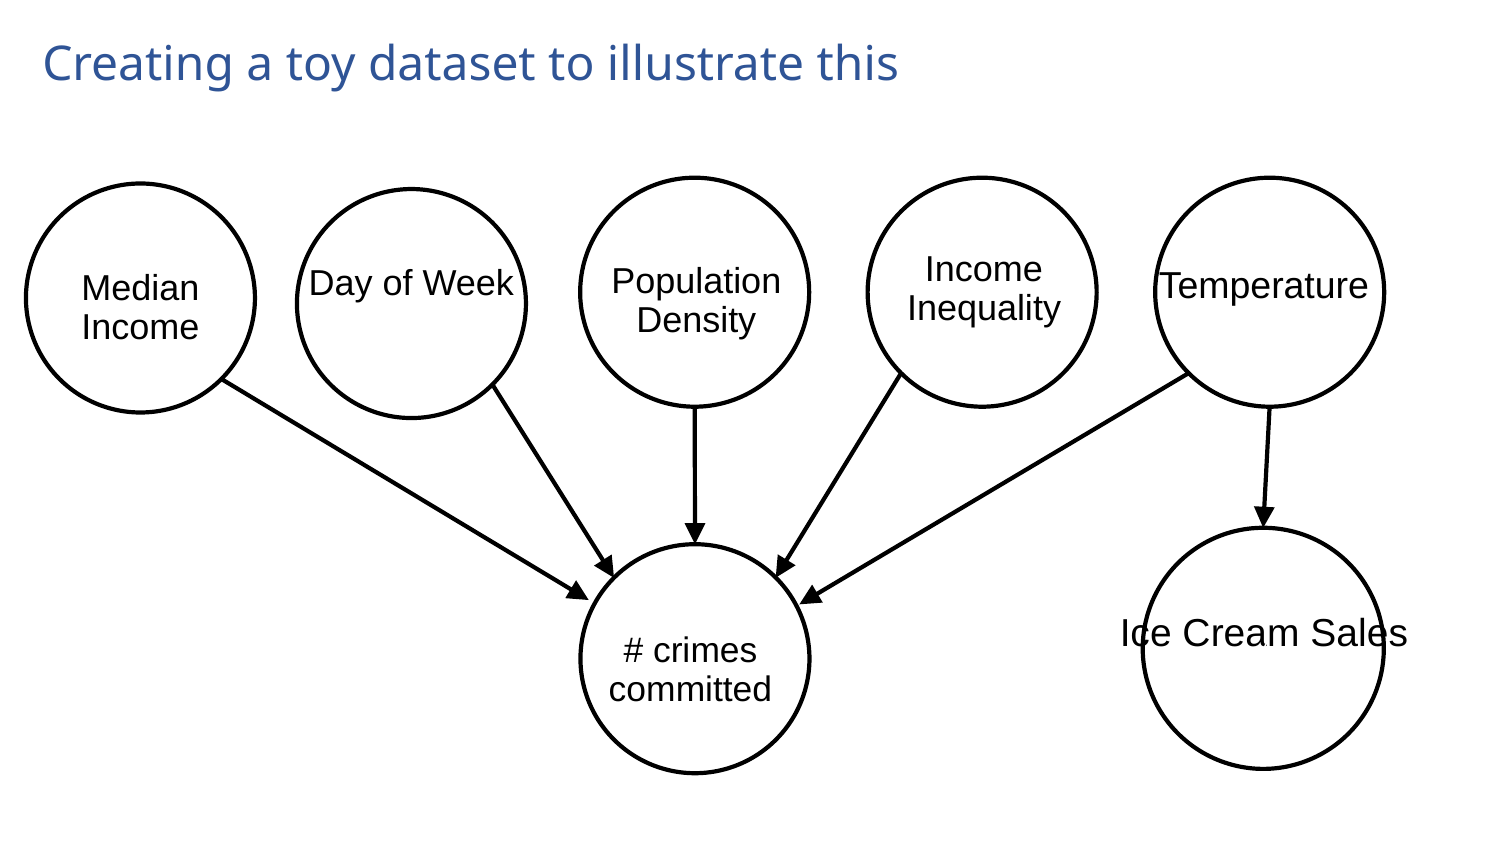

# Creating a toy dataset to illustrate this
Income Inequality
Population Density
Day of Week
Temperature
Median Income
/
Ice Cream Sales
# crimes committed